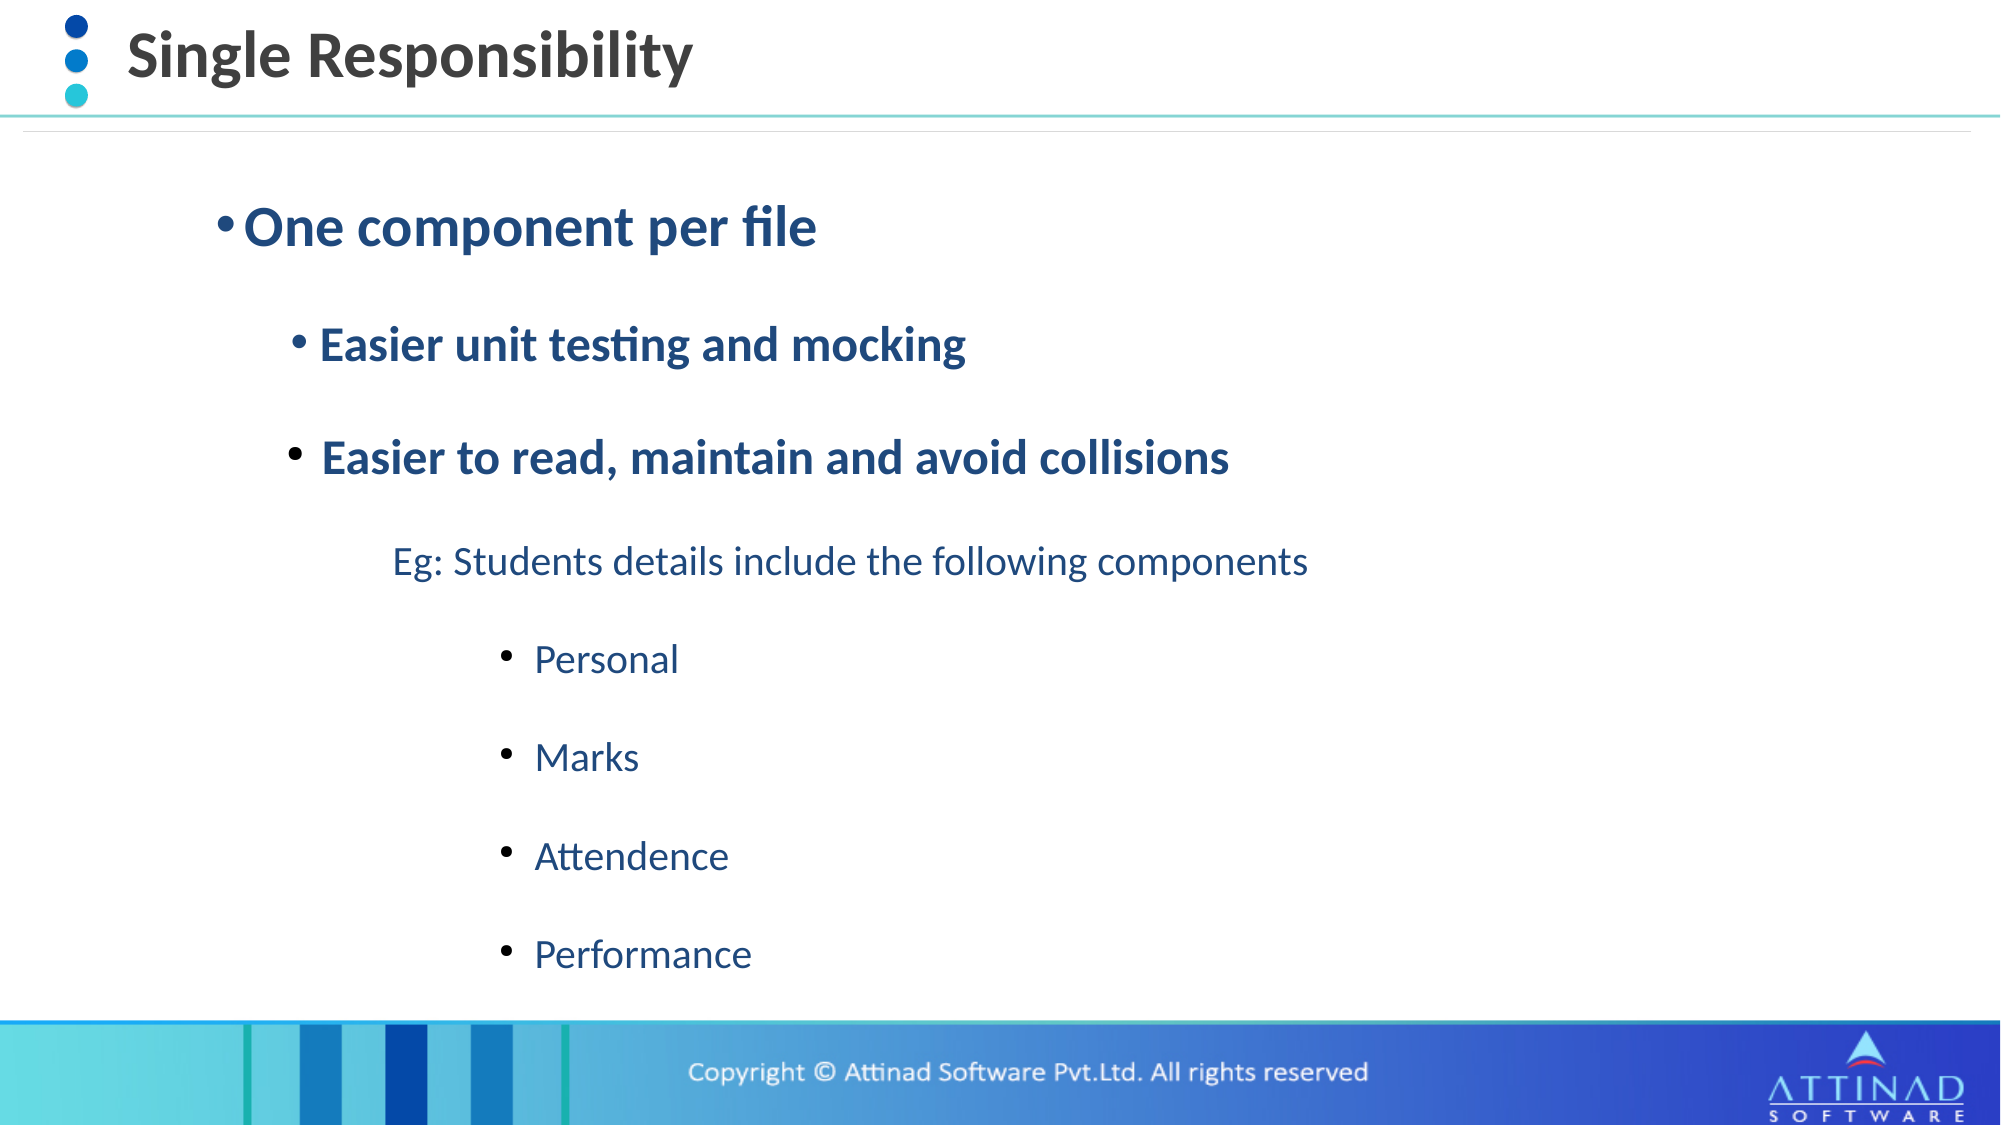

# Single Responsibility
One component per file
Easier unit testing and mocking
Easier to read, maintain and avoid collisions
Eg: Students details include the following components
Personal
Marks
Attendence
Performance